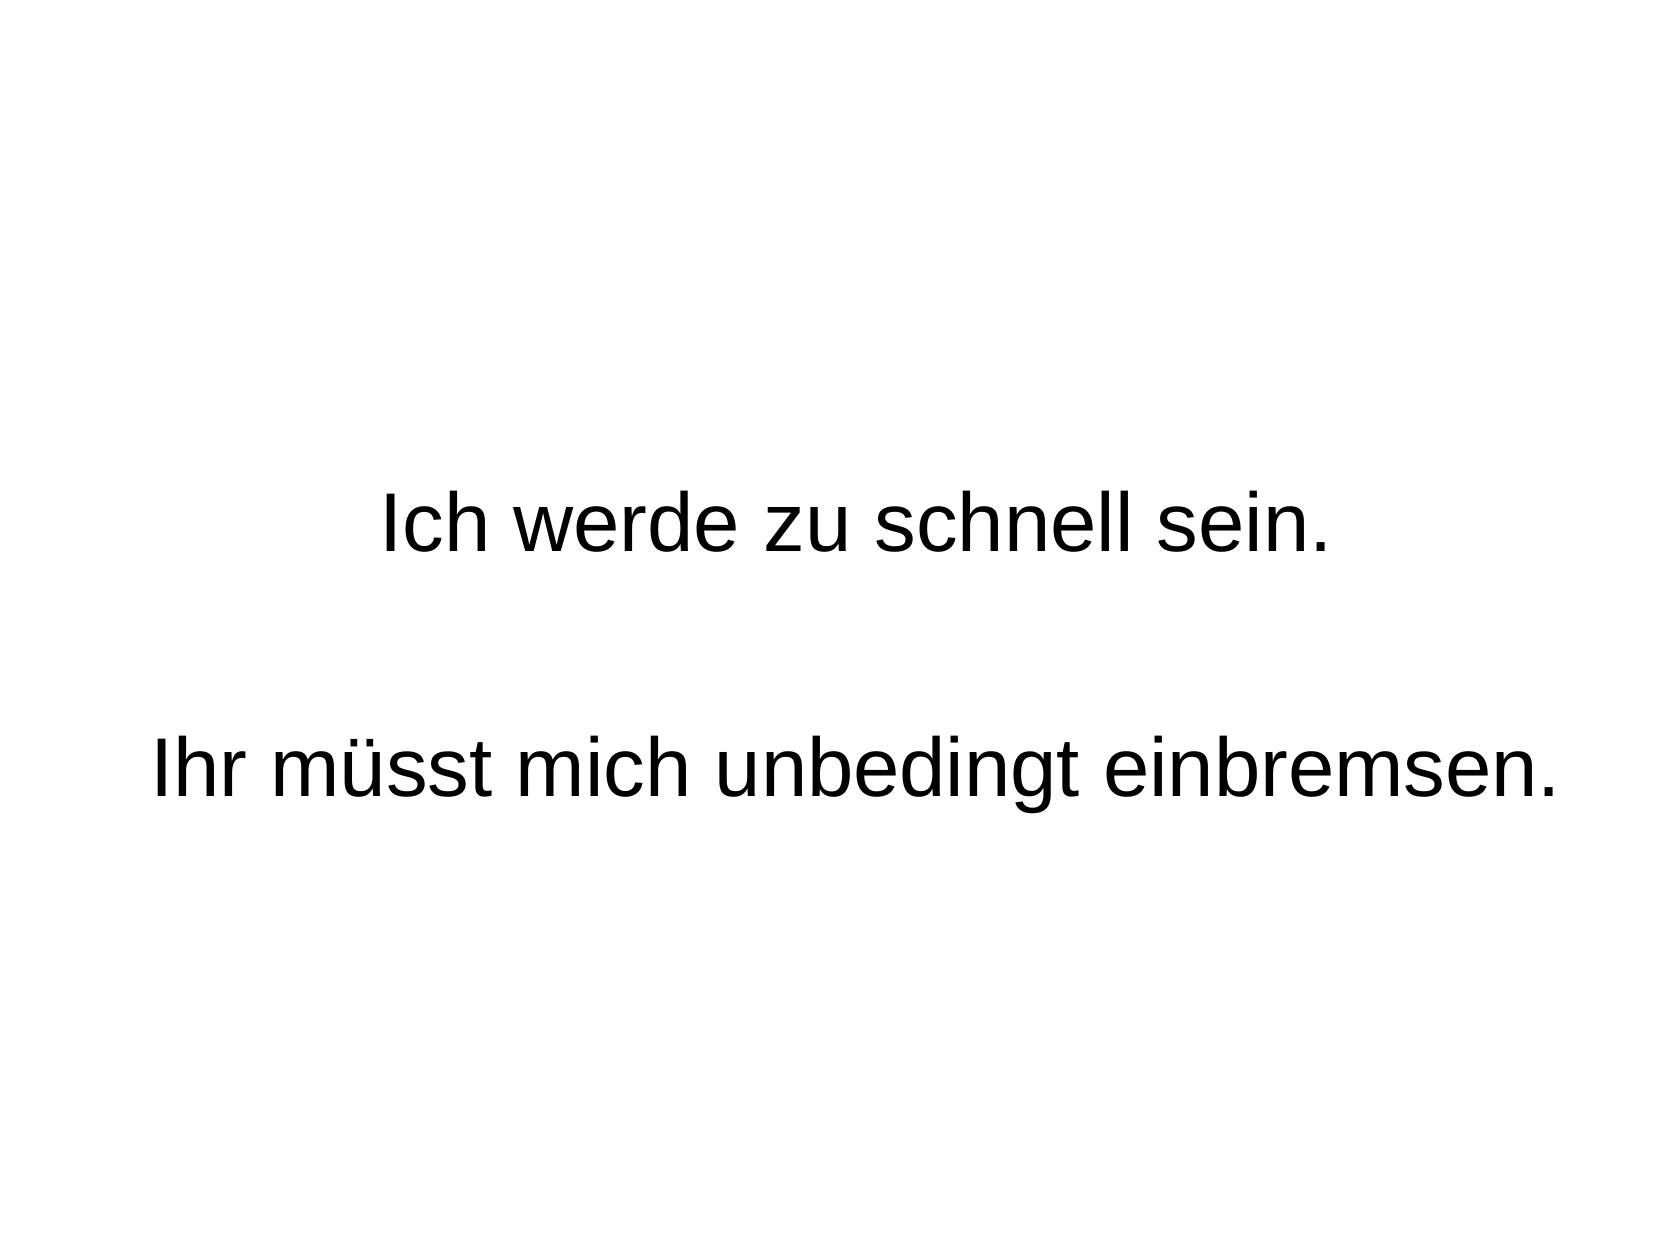

# Ich werde zu schnell sein.
Ihr müsst mich unbedingt einbremsen.